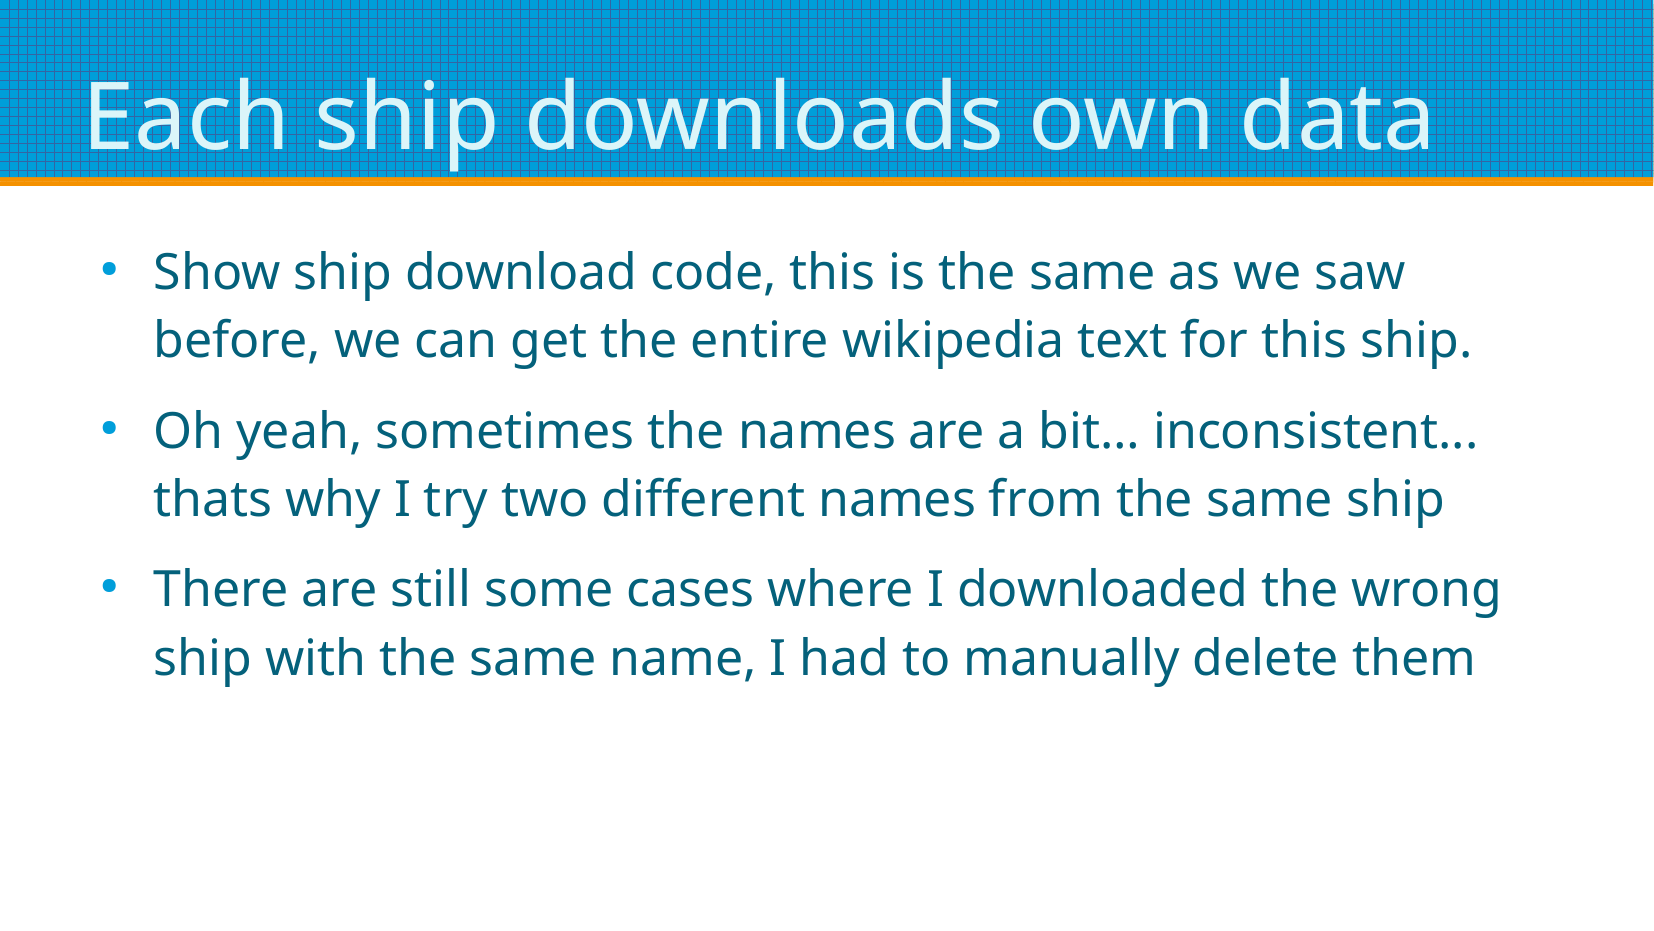

# Each ship downloads own data
Show ship download code, this is the same as we saw before, we can get the entire wikipedia text for this ship.
Oh yeah, sometimes the names are a bit… inconsistent... thats why I try two different names from the same ship
There are still some cases where I downloaded the wrong ship with the same name, I had to manually delete them